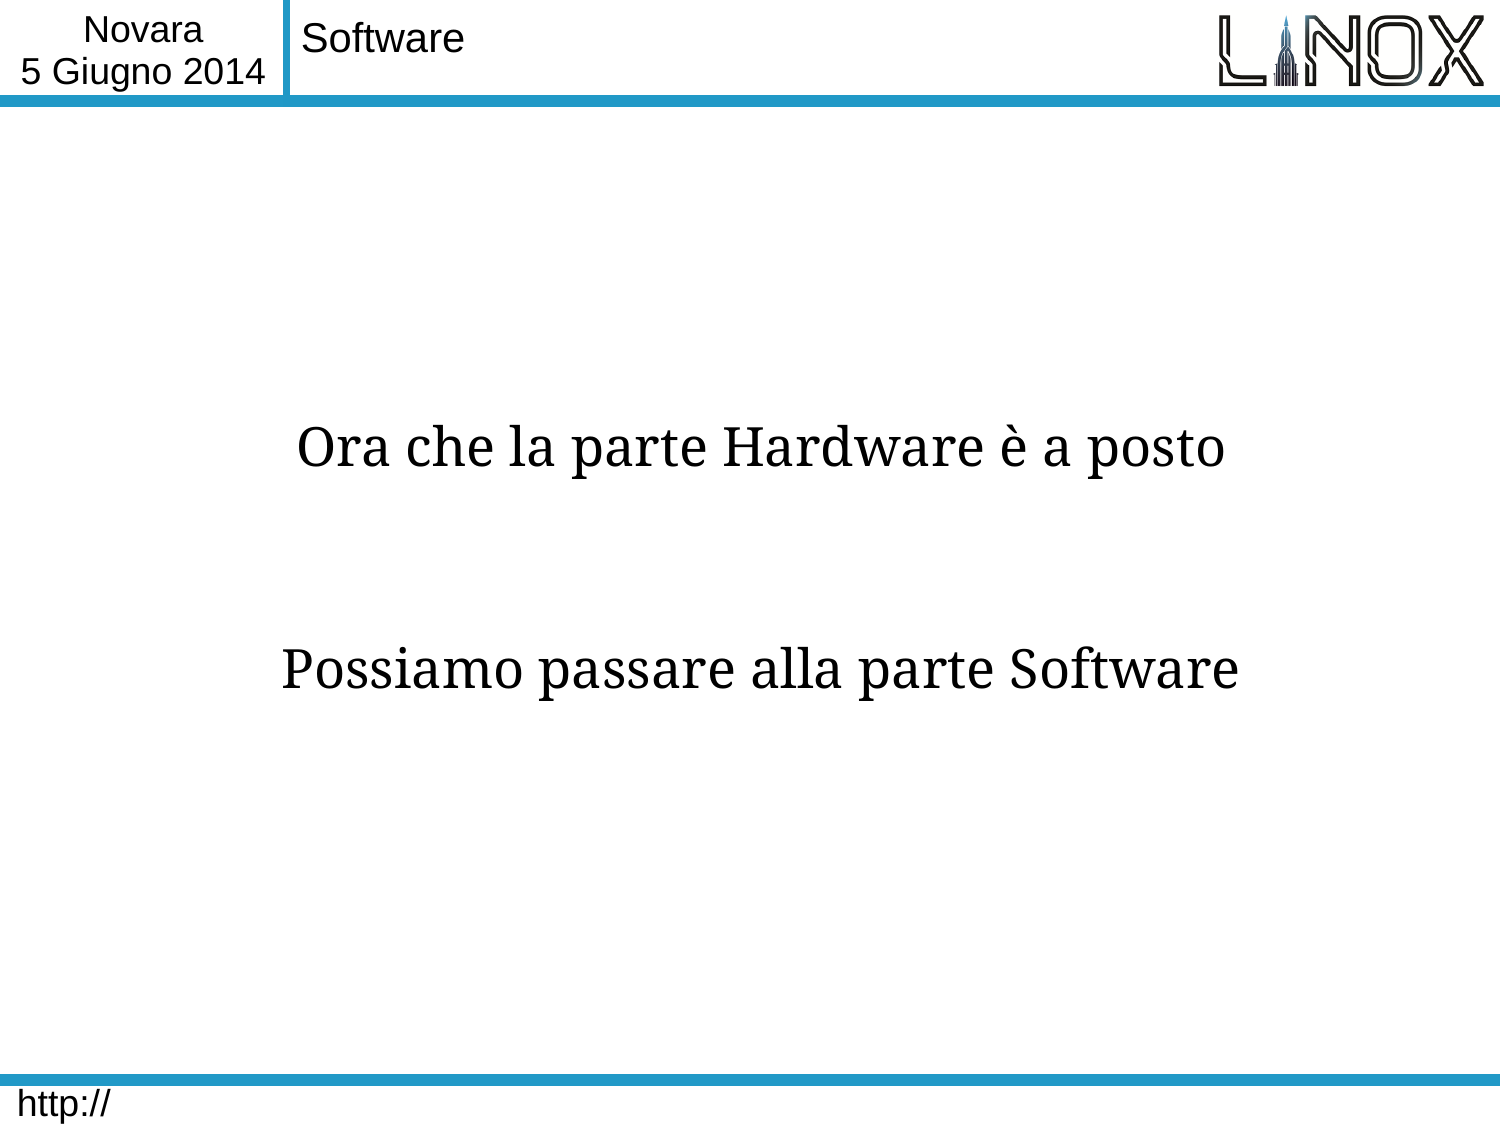

# Software
Ora che la parte Hardware è a posto
Possiamo passare alla parte Software